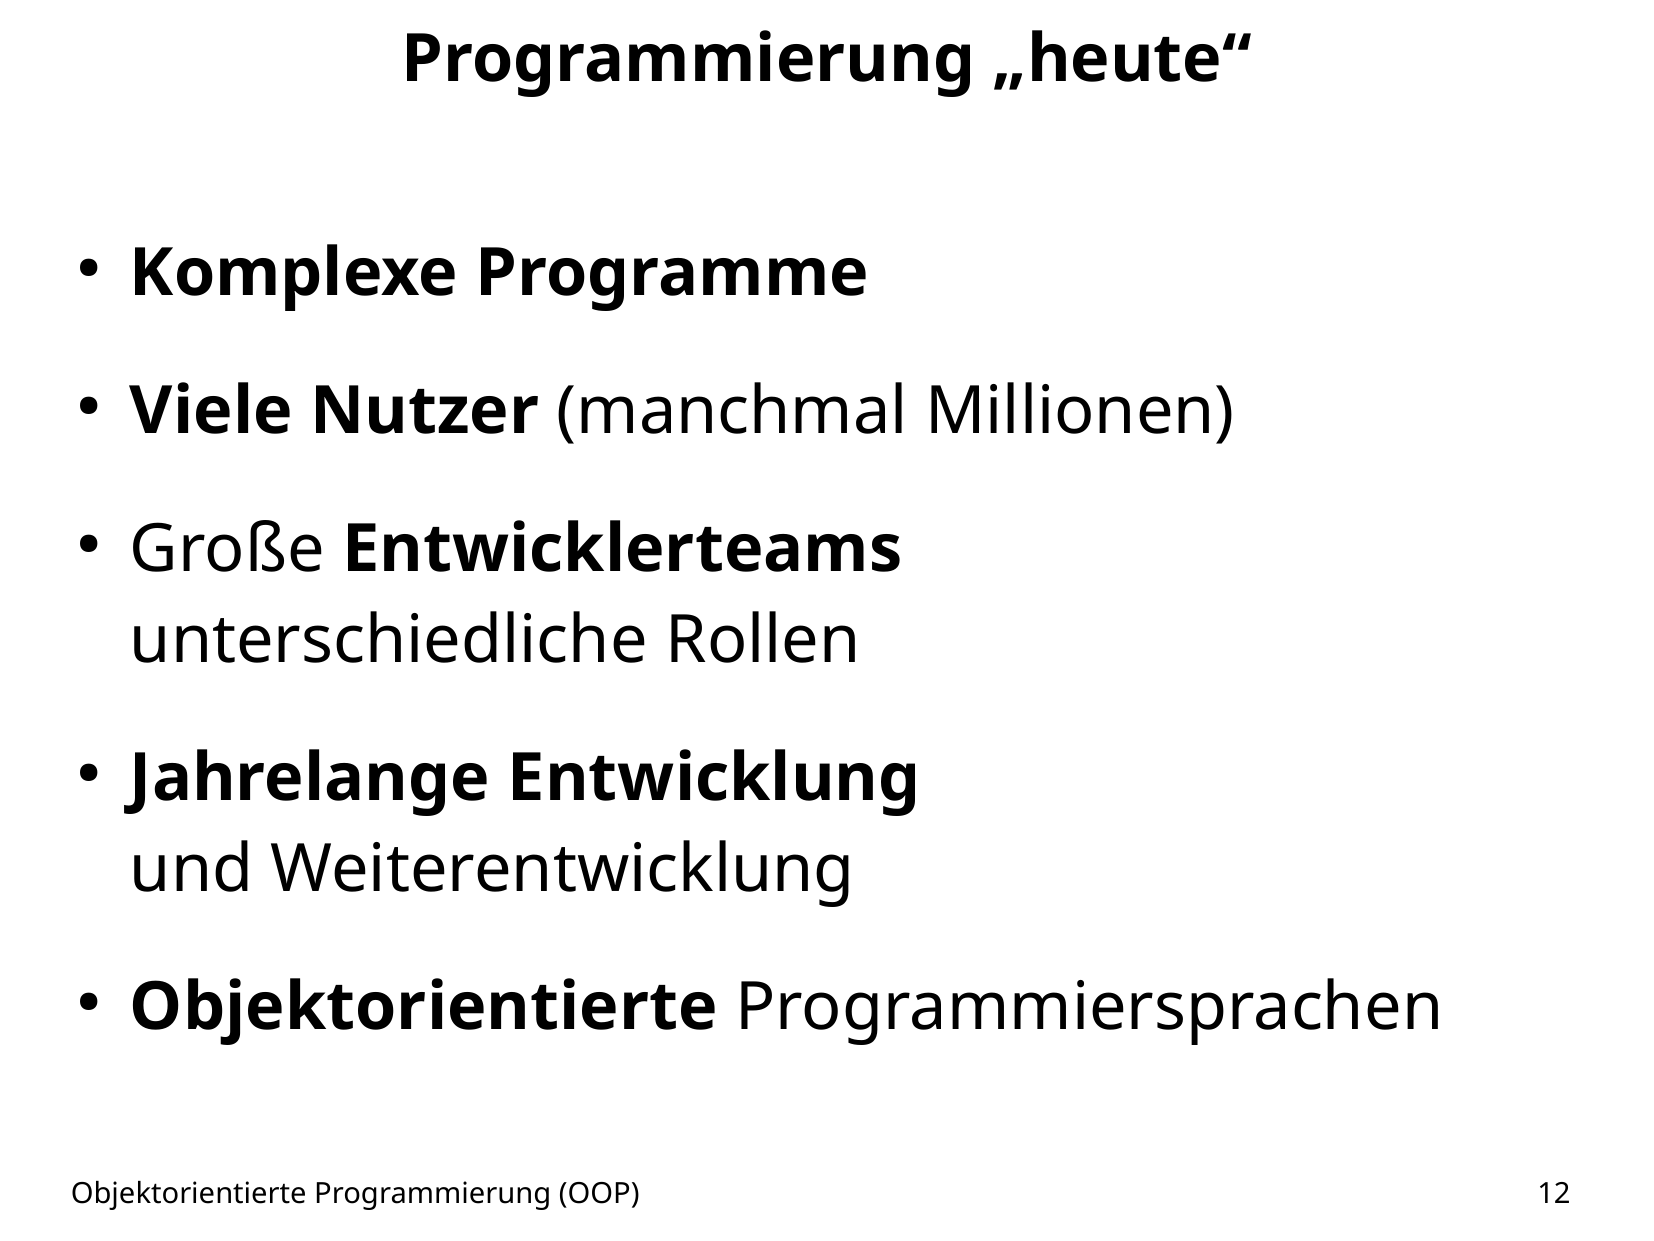

# Programmierung „heute“
Komplexe Programme
Viele Nutzer (manchmal Millionen)
Große Entwicklerteams
unterschiedliche Rollen
Jahrelange Entwicklung
und Weiterentwicklung
Objektorientierte Programmiersprachen
Objektorientierte Programmierung (OOP)
12